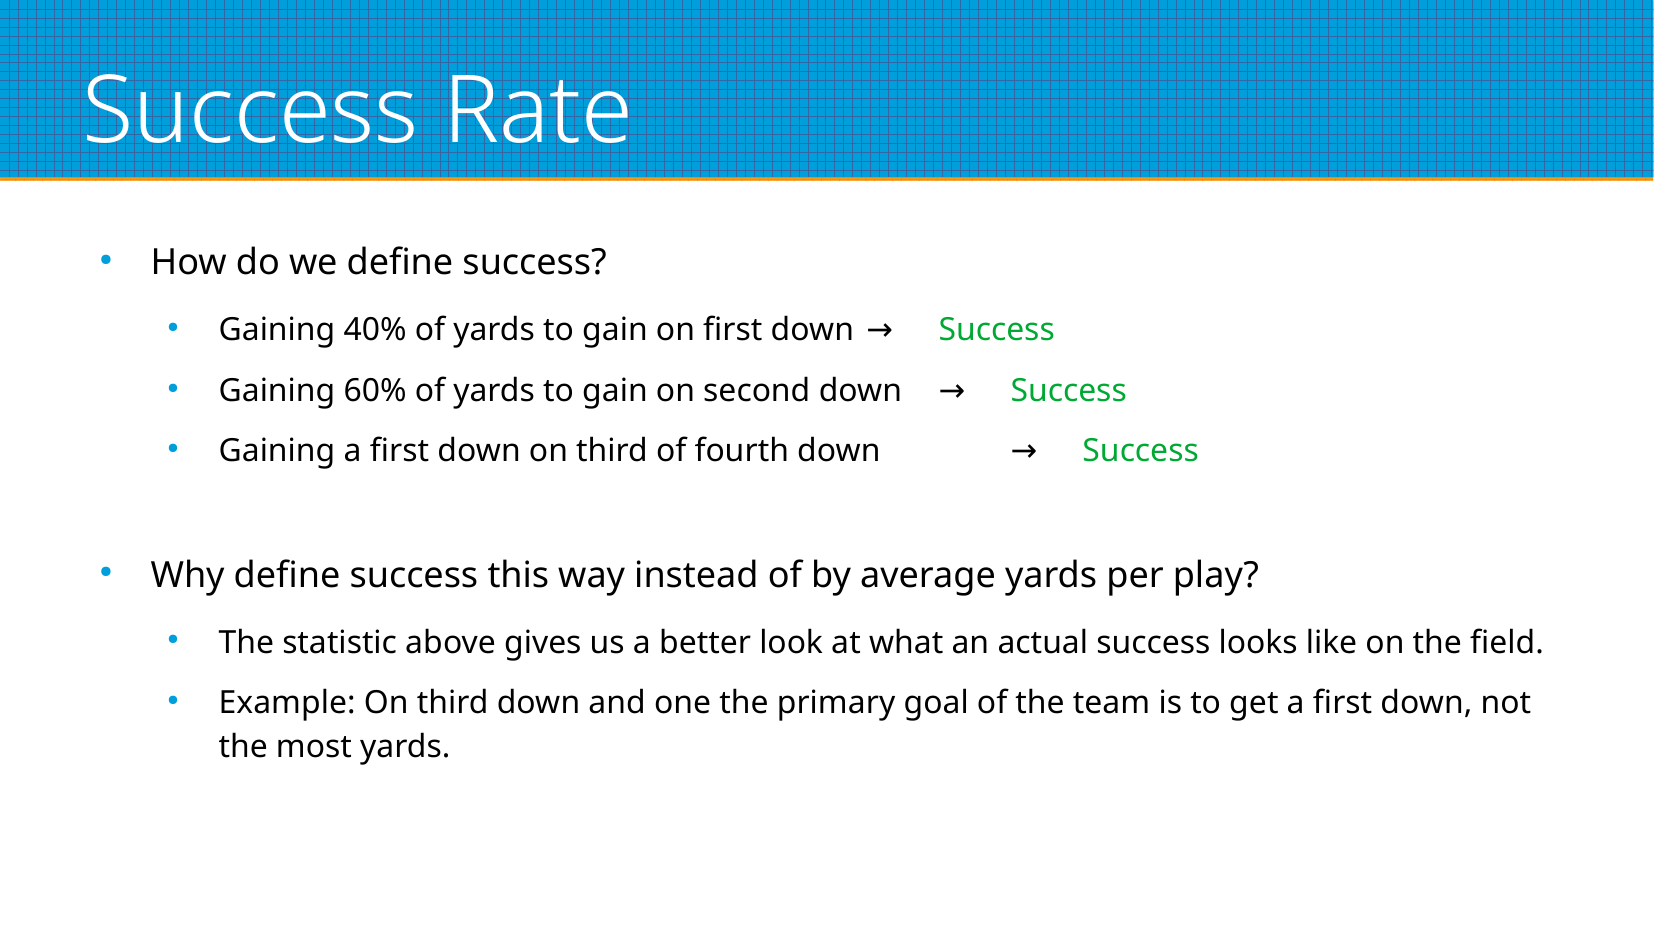

# Success Rate
How do we define success?
Gaining 40% of yards to gain on first down 		→ 	Success
Gaining 60% of yards to gain on second down 	→ 	Success
Gaining a first down on third of fourth down 		→ 	Success
Why define success this way instead of by average yards per play?
The statistic above gives us a better look at what an actual success looks like on the field.
Example: On third down and one the primary goal of the team is to get a first down, not the most yards.